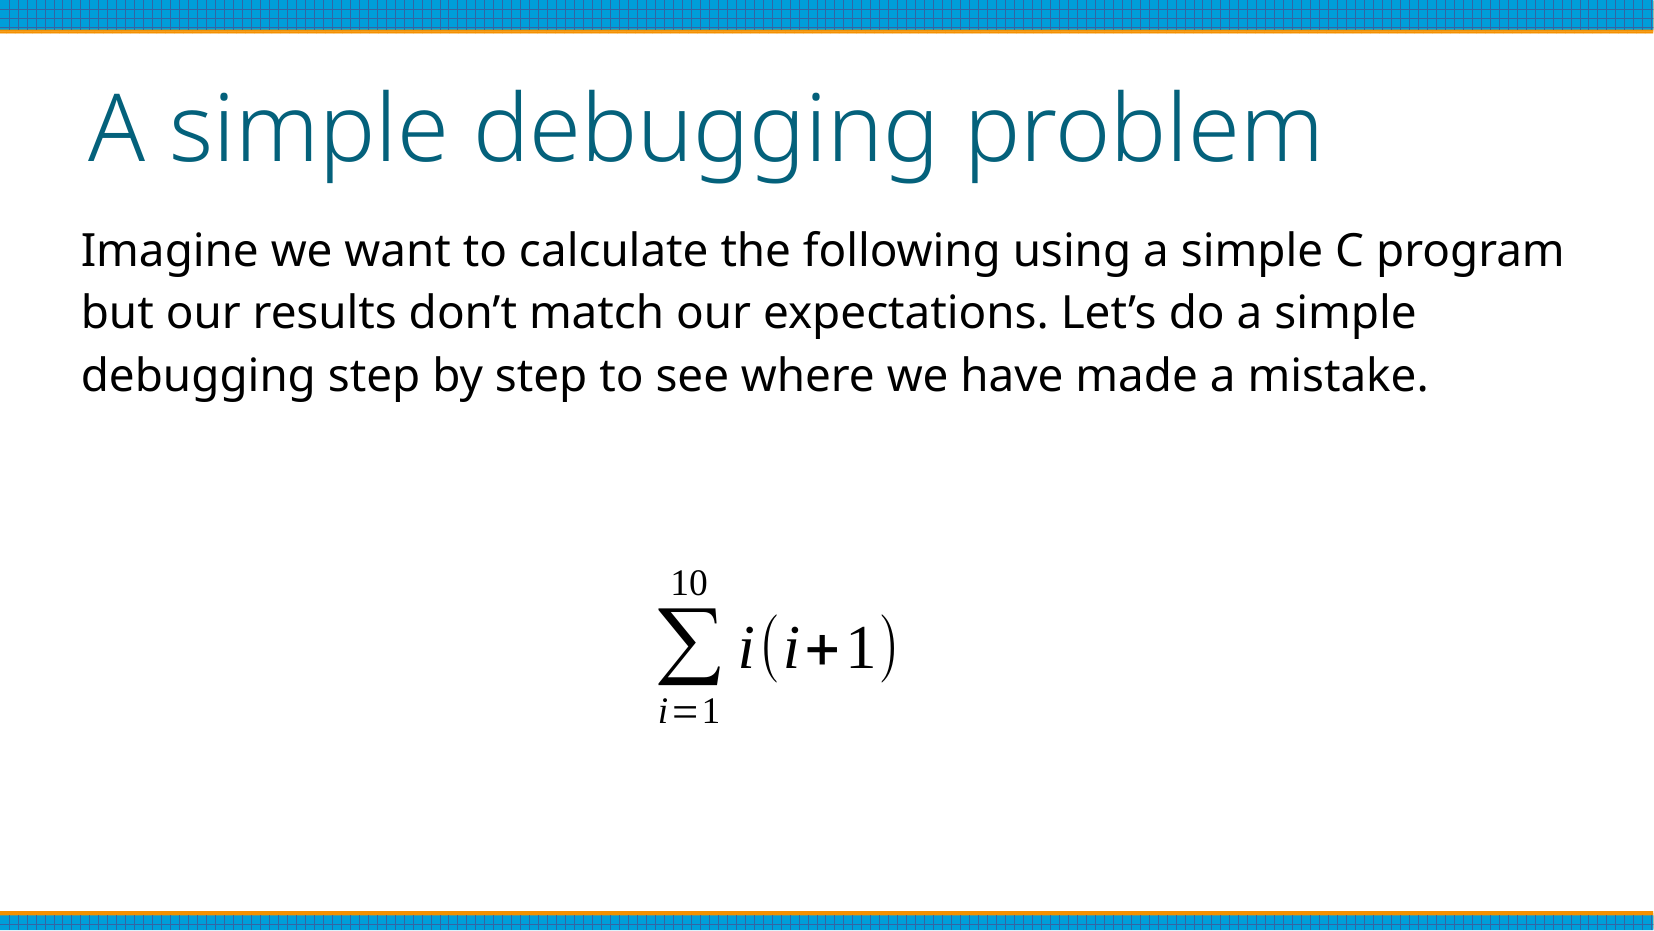

# A simple debugging problem
Imagine we want to calculate the following using a simple C program but our results don’t match our expectations. Let’s do a simple debugging step by step to see where we have made a mistake.